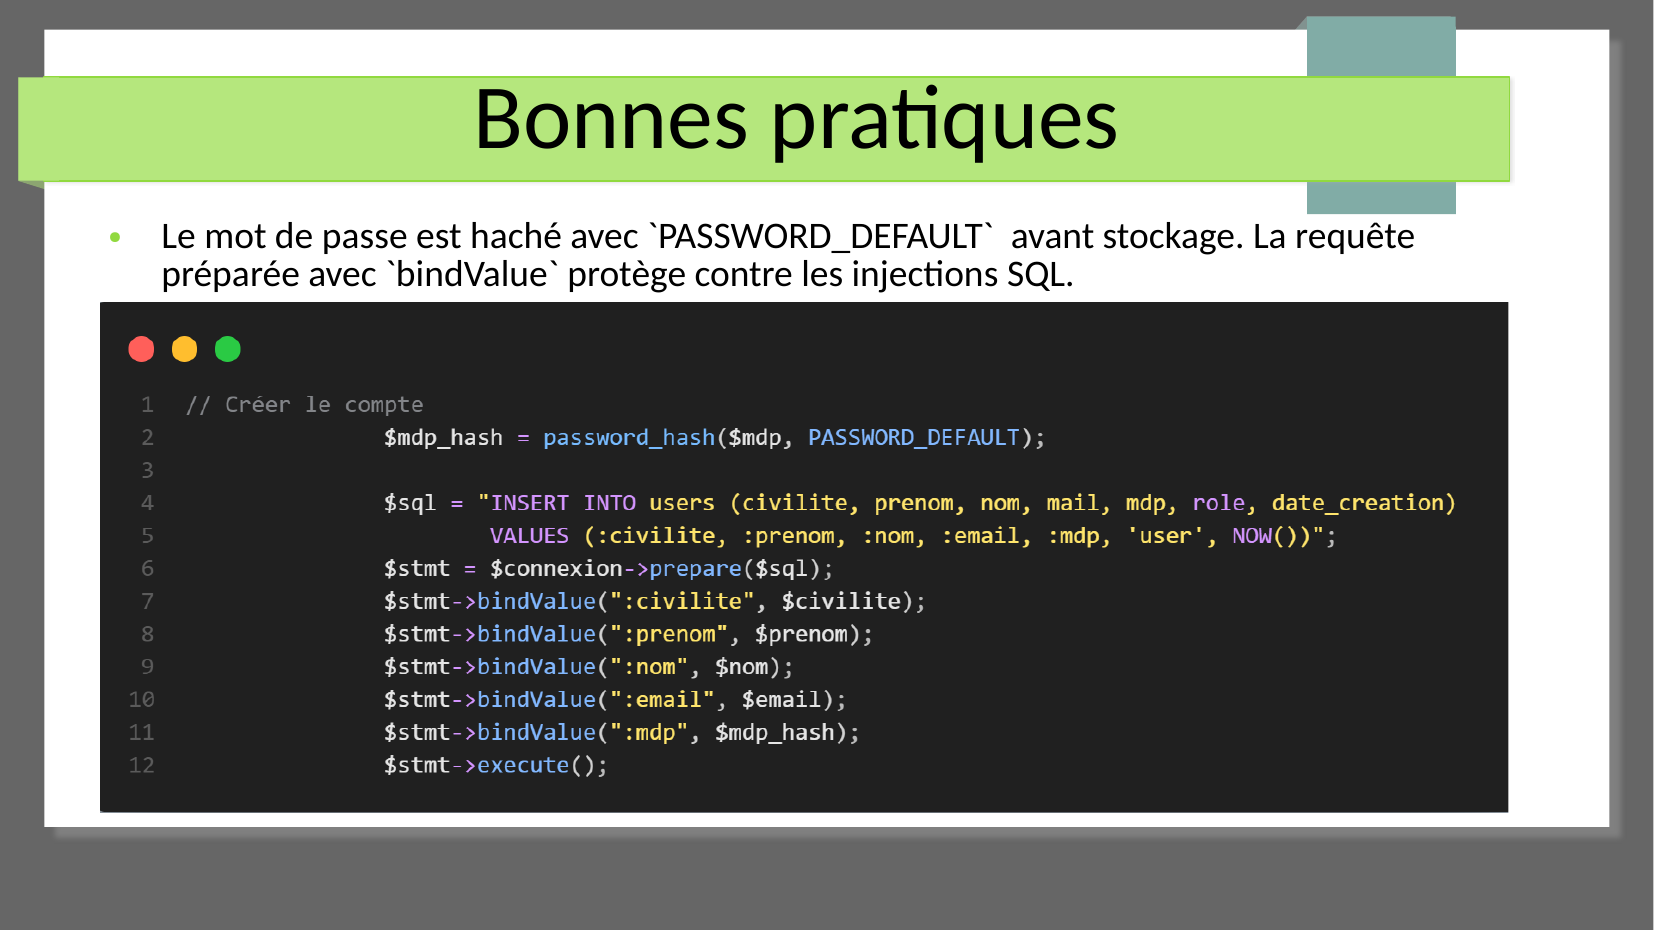

# Bonnes pratiques
Le mot de passe est haché avec `PASSWORD_DEFAULT` avant stockage. La requête préparée avec `bindValue` protège contre les injections SQL.